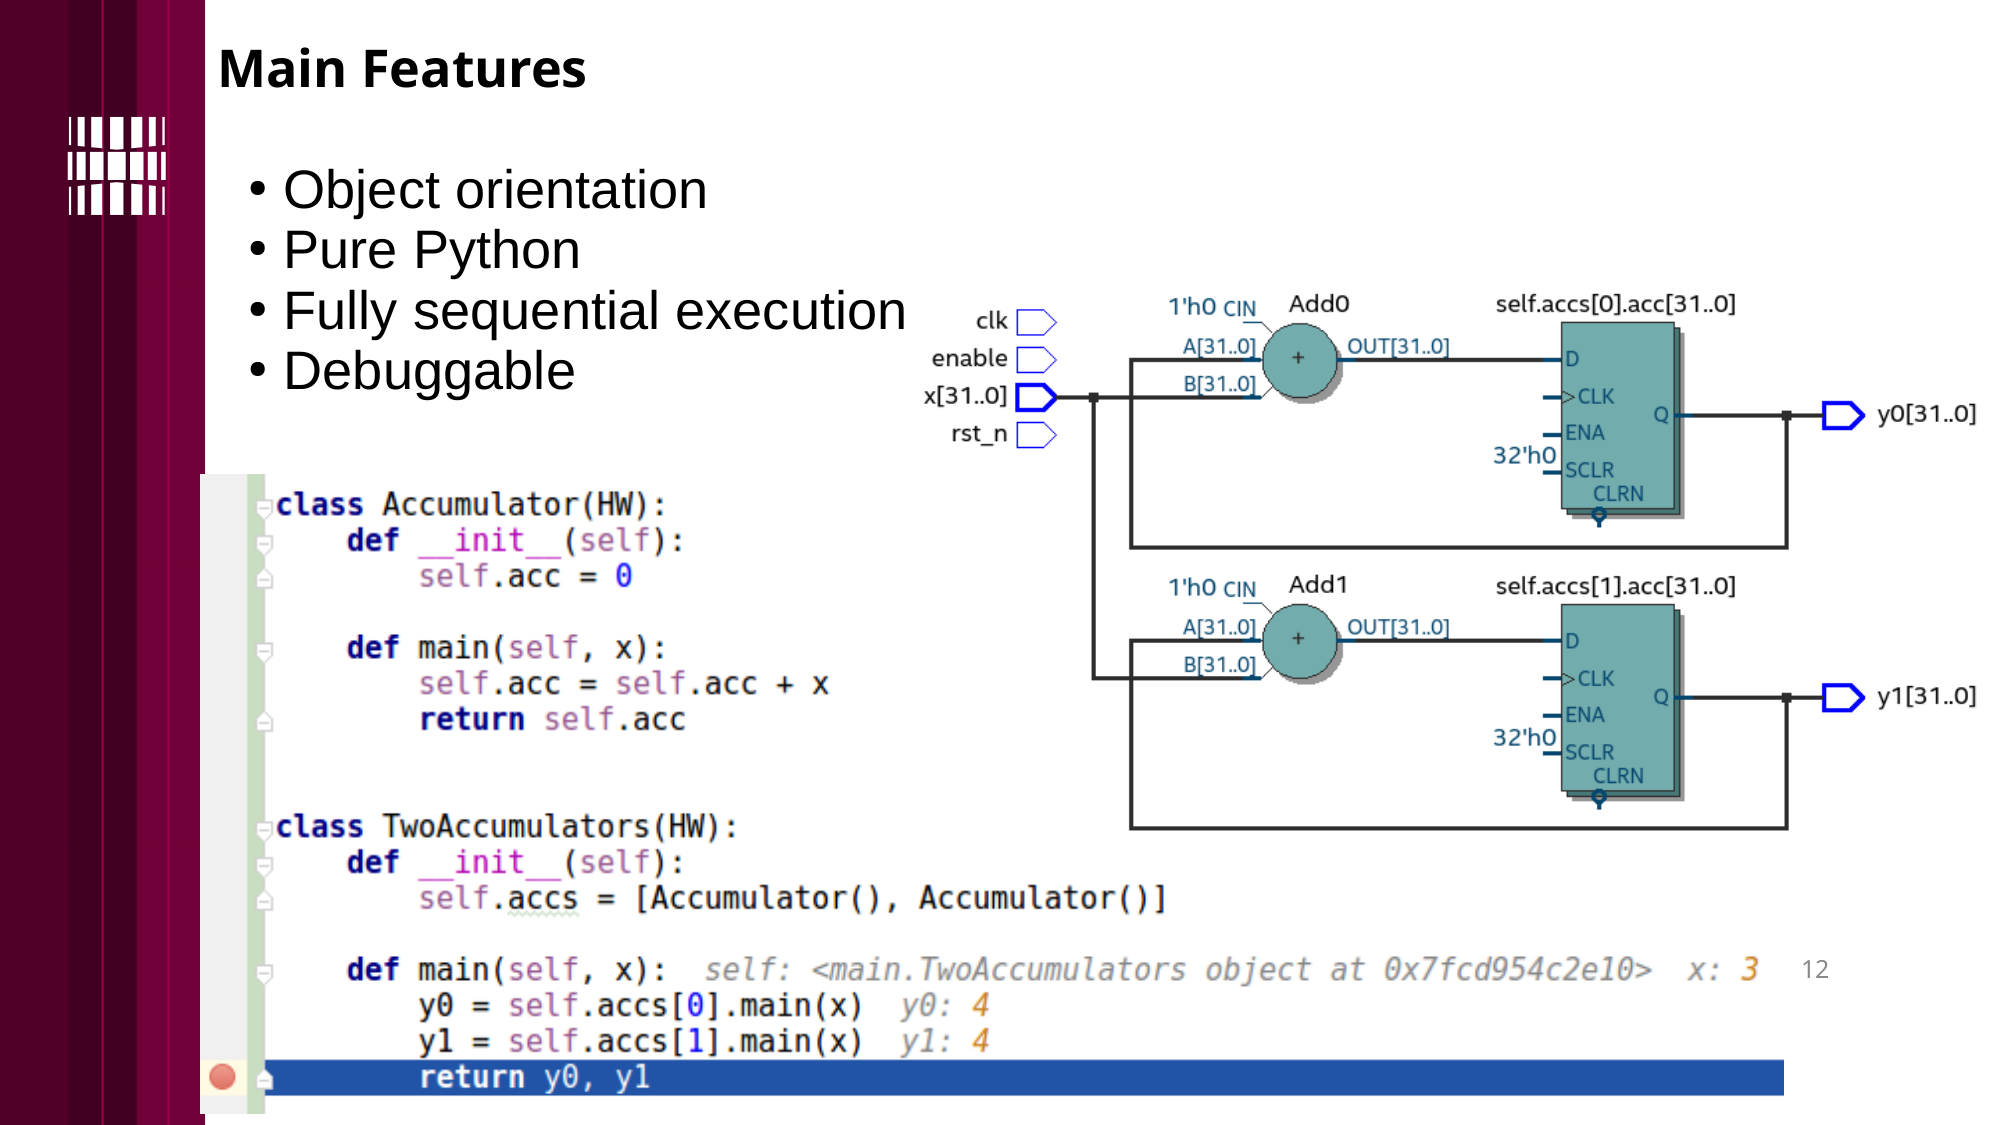

# Main Features
Object orientation
Pure Python
Fully sequential execution
Debuggable